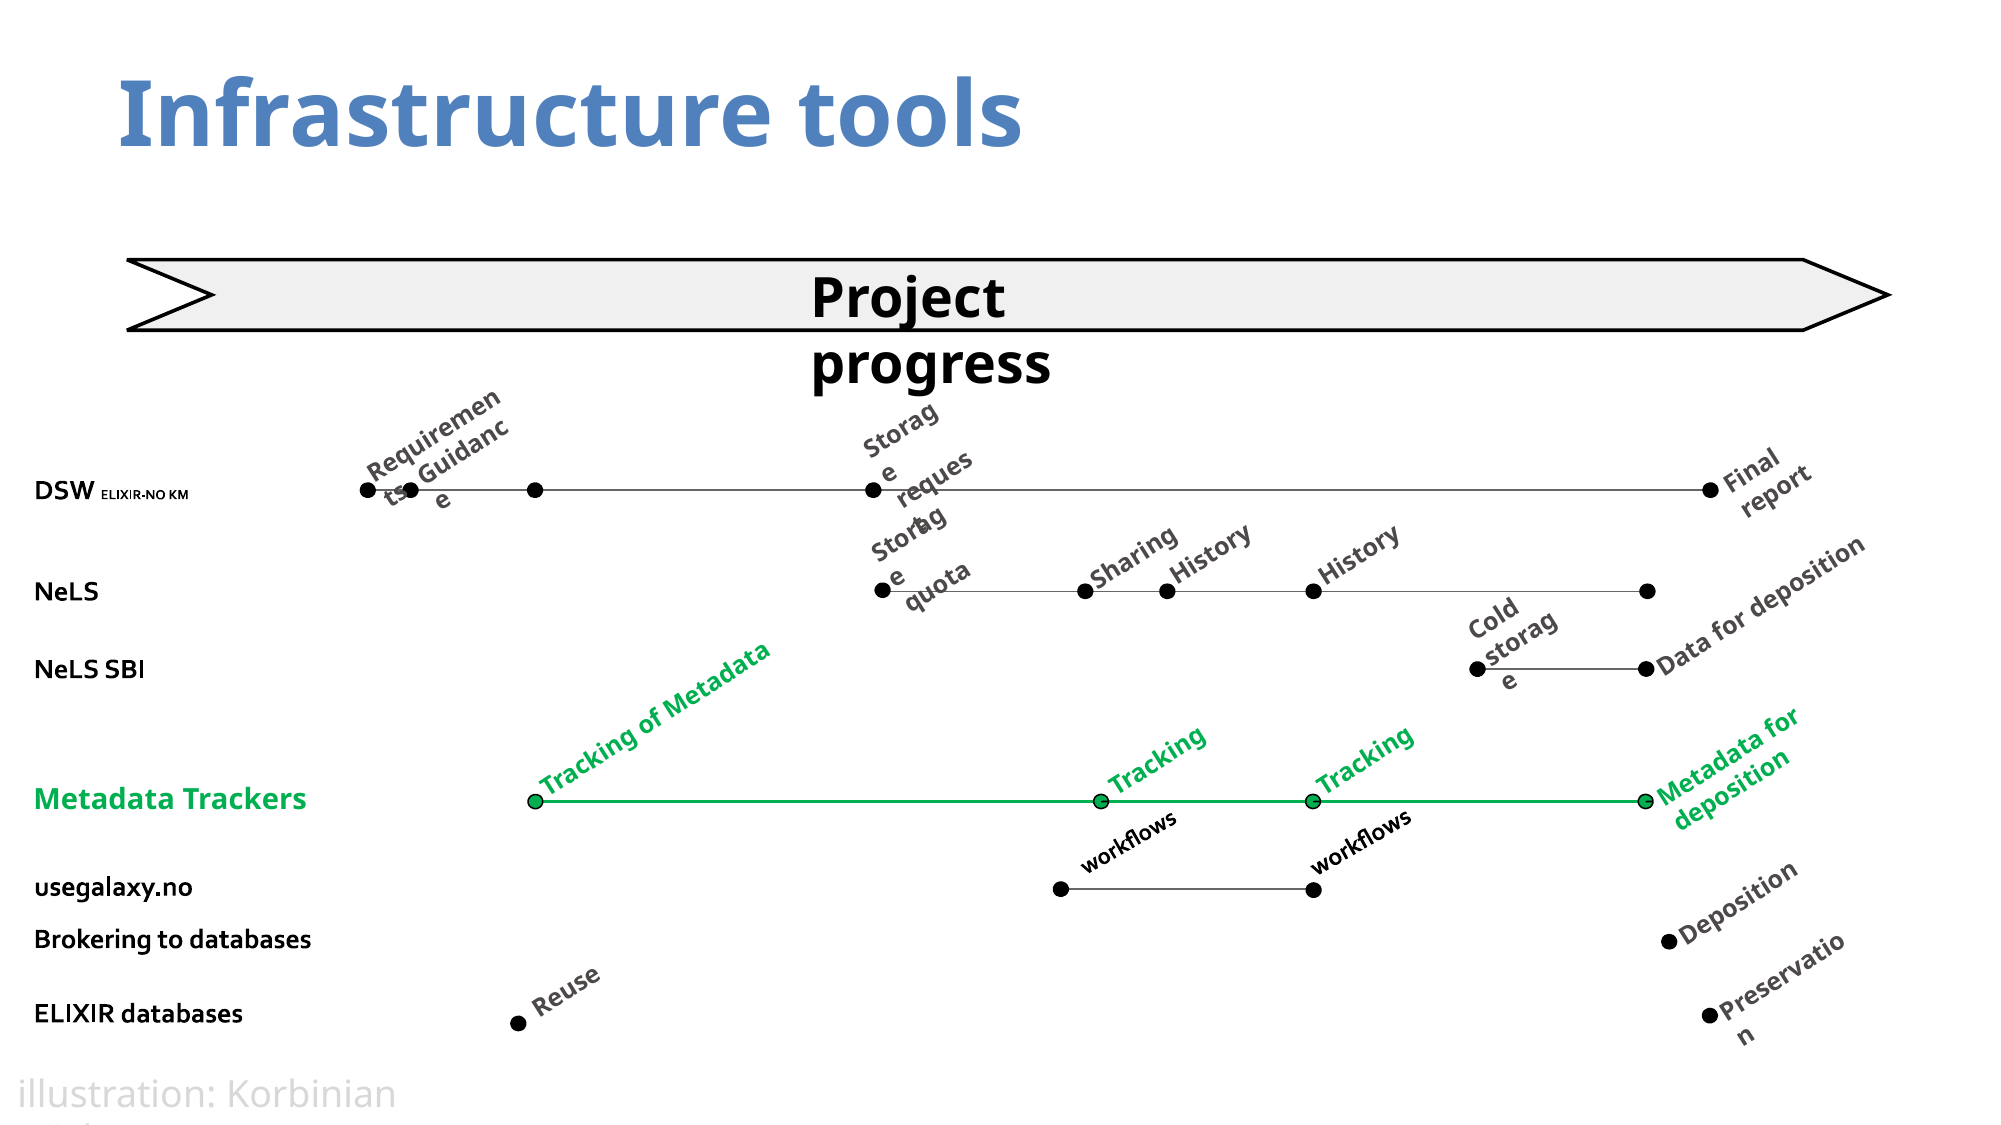

Infrastructure tools
Project progress
Storage
request
Requirements
Guidance
Final report
Storage quota
History
History
Sharing
Data for deposition
Cold storage
Tracking of Metadata
Metadata for deposition
Tracking
Tracking
Metadata Trackers
Deposition
Preservation
Reuse
illustration: Korbinian Bösl